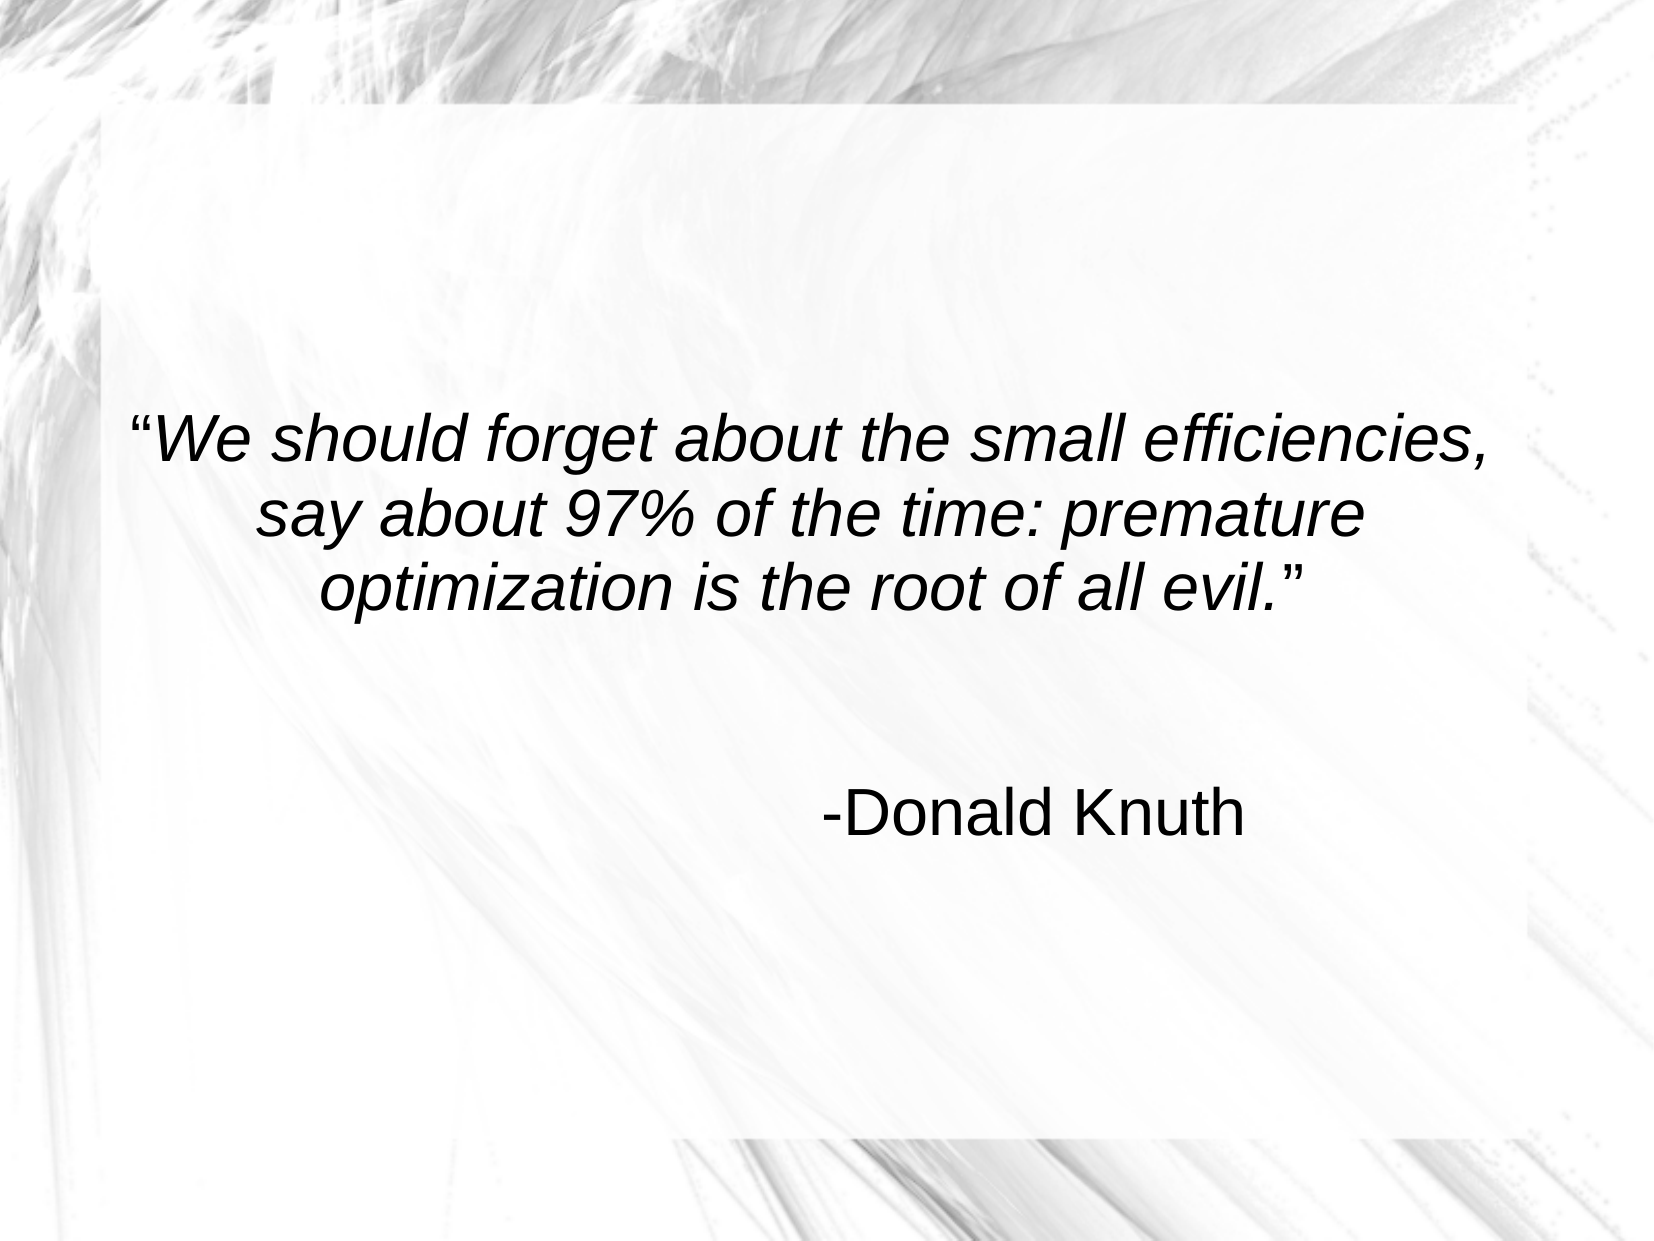

# “We should forget about the small efficiencies, say about 97% of the time: premature optimization is the root of all evil.”
-Donald Knuth